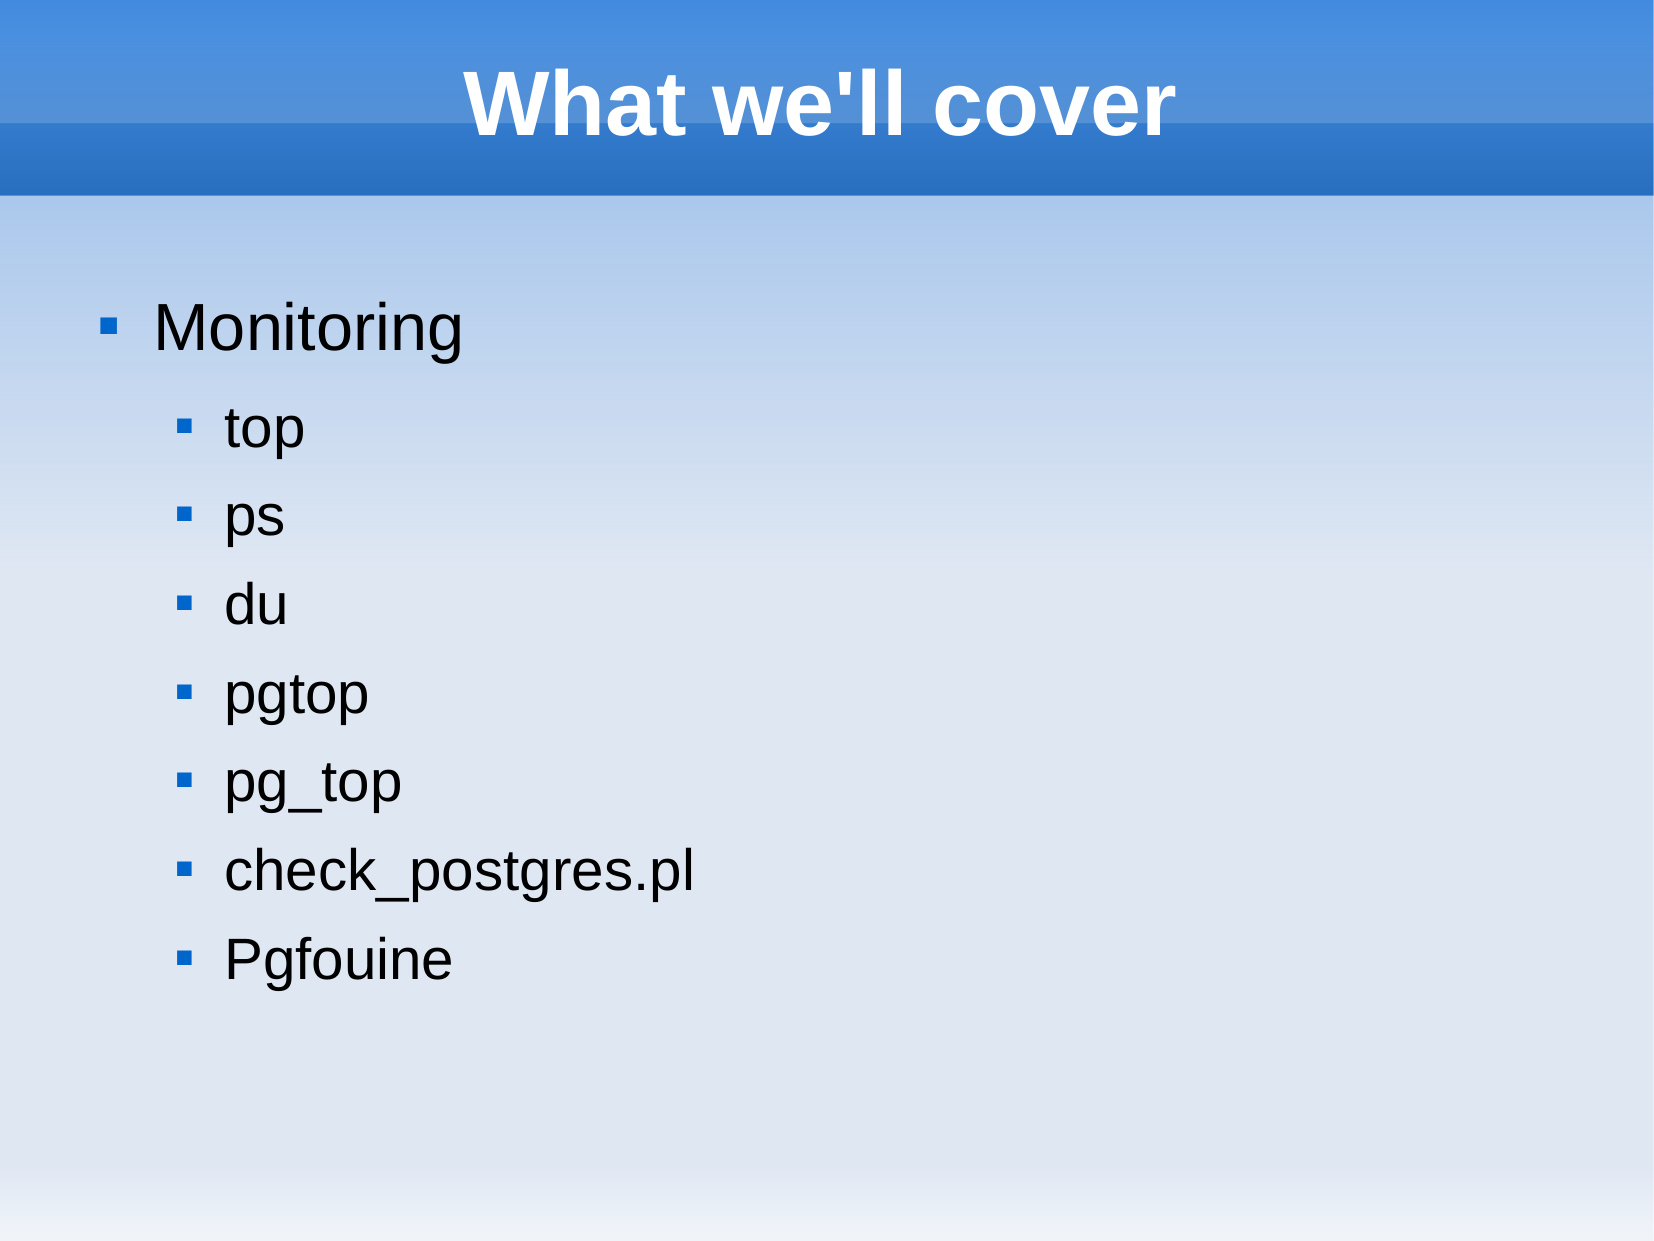

# What we'll cover
Monitoring
top
ps
du
pgtop
pg_top
check_postgres.pl
Pgfouine